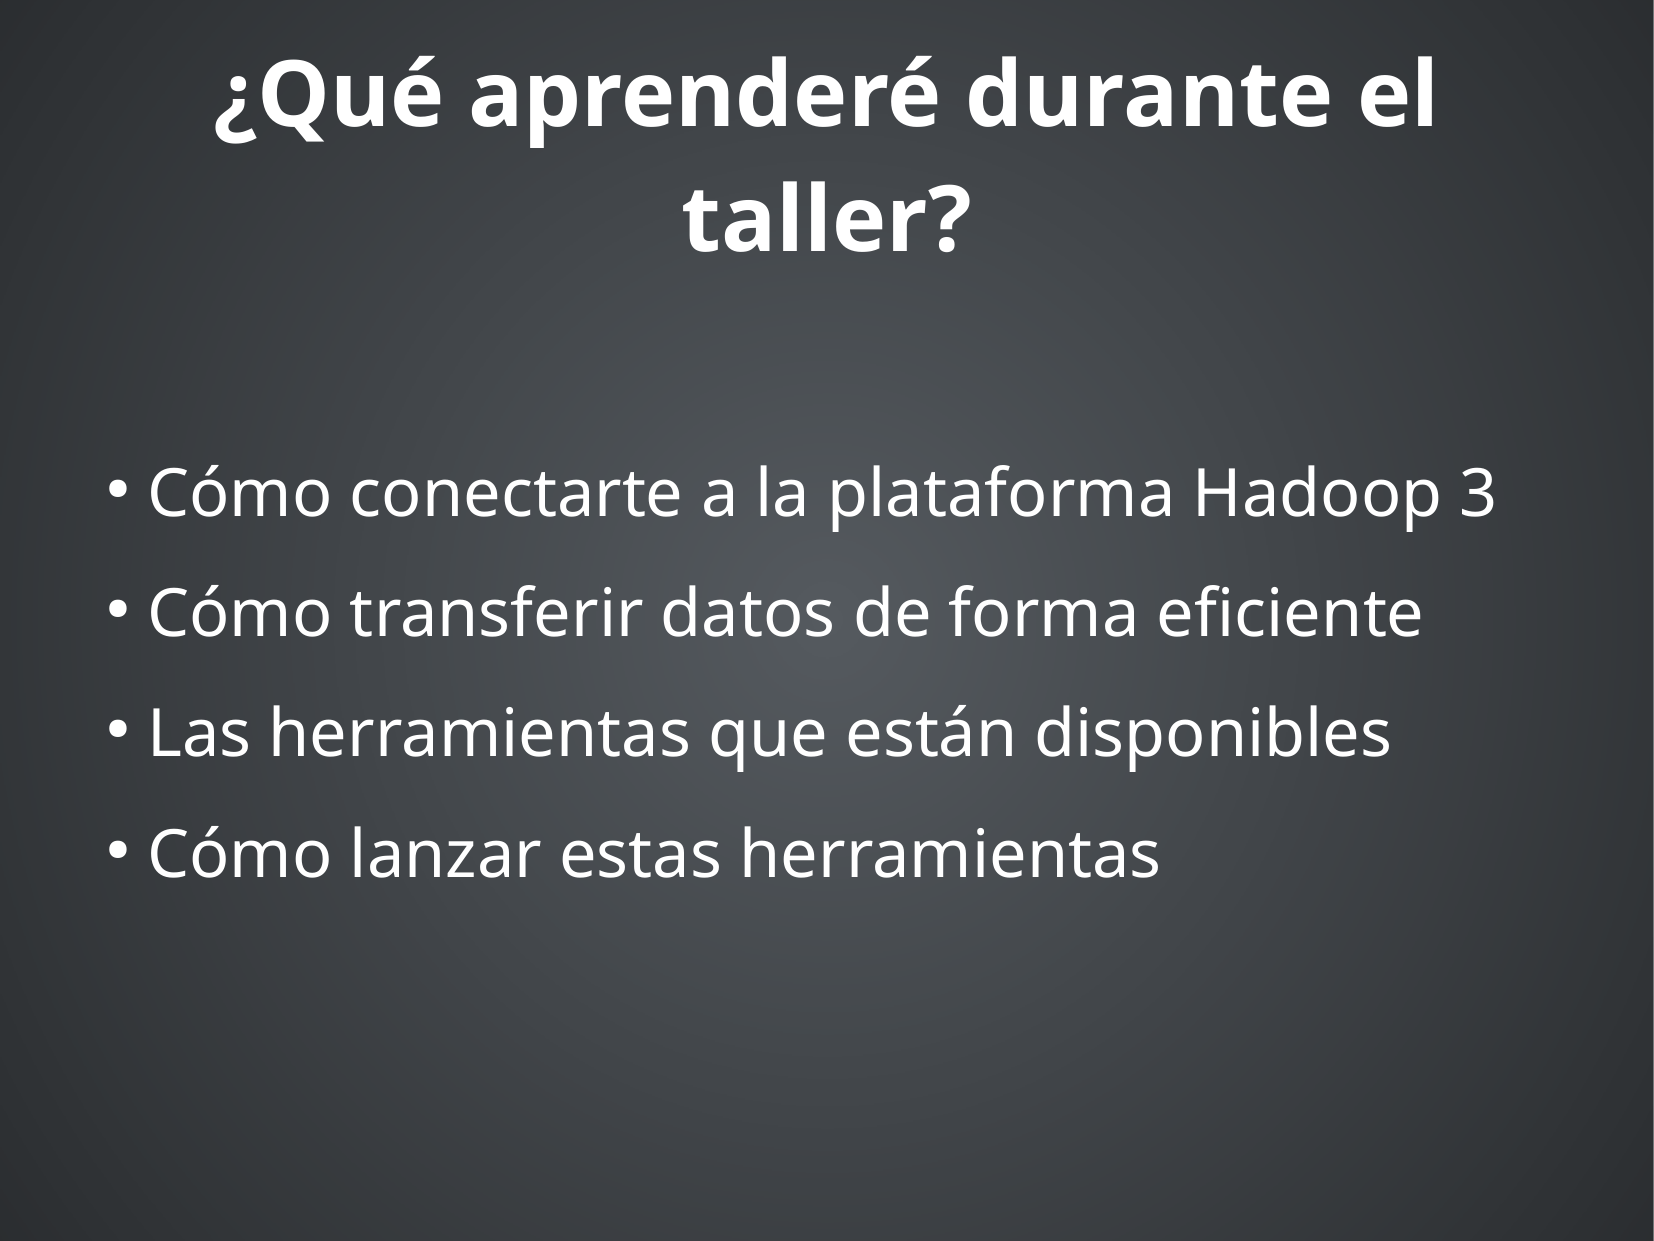

# ¿Qué aprenderé durante el taller?
 Cómo conectarte a la plataforma Hadoop 3
 Cómo transferir datos de forma eficiente
 Las herramientas que están disponibles
 Cómo lanzar estas herramientas